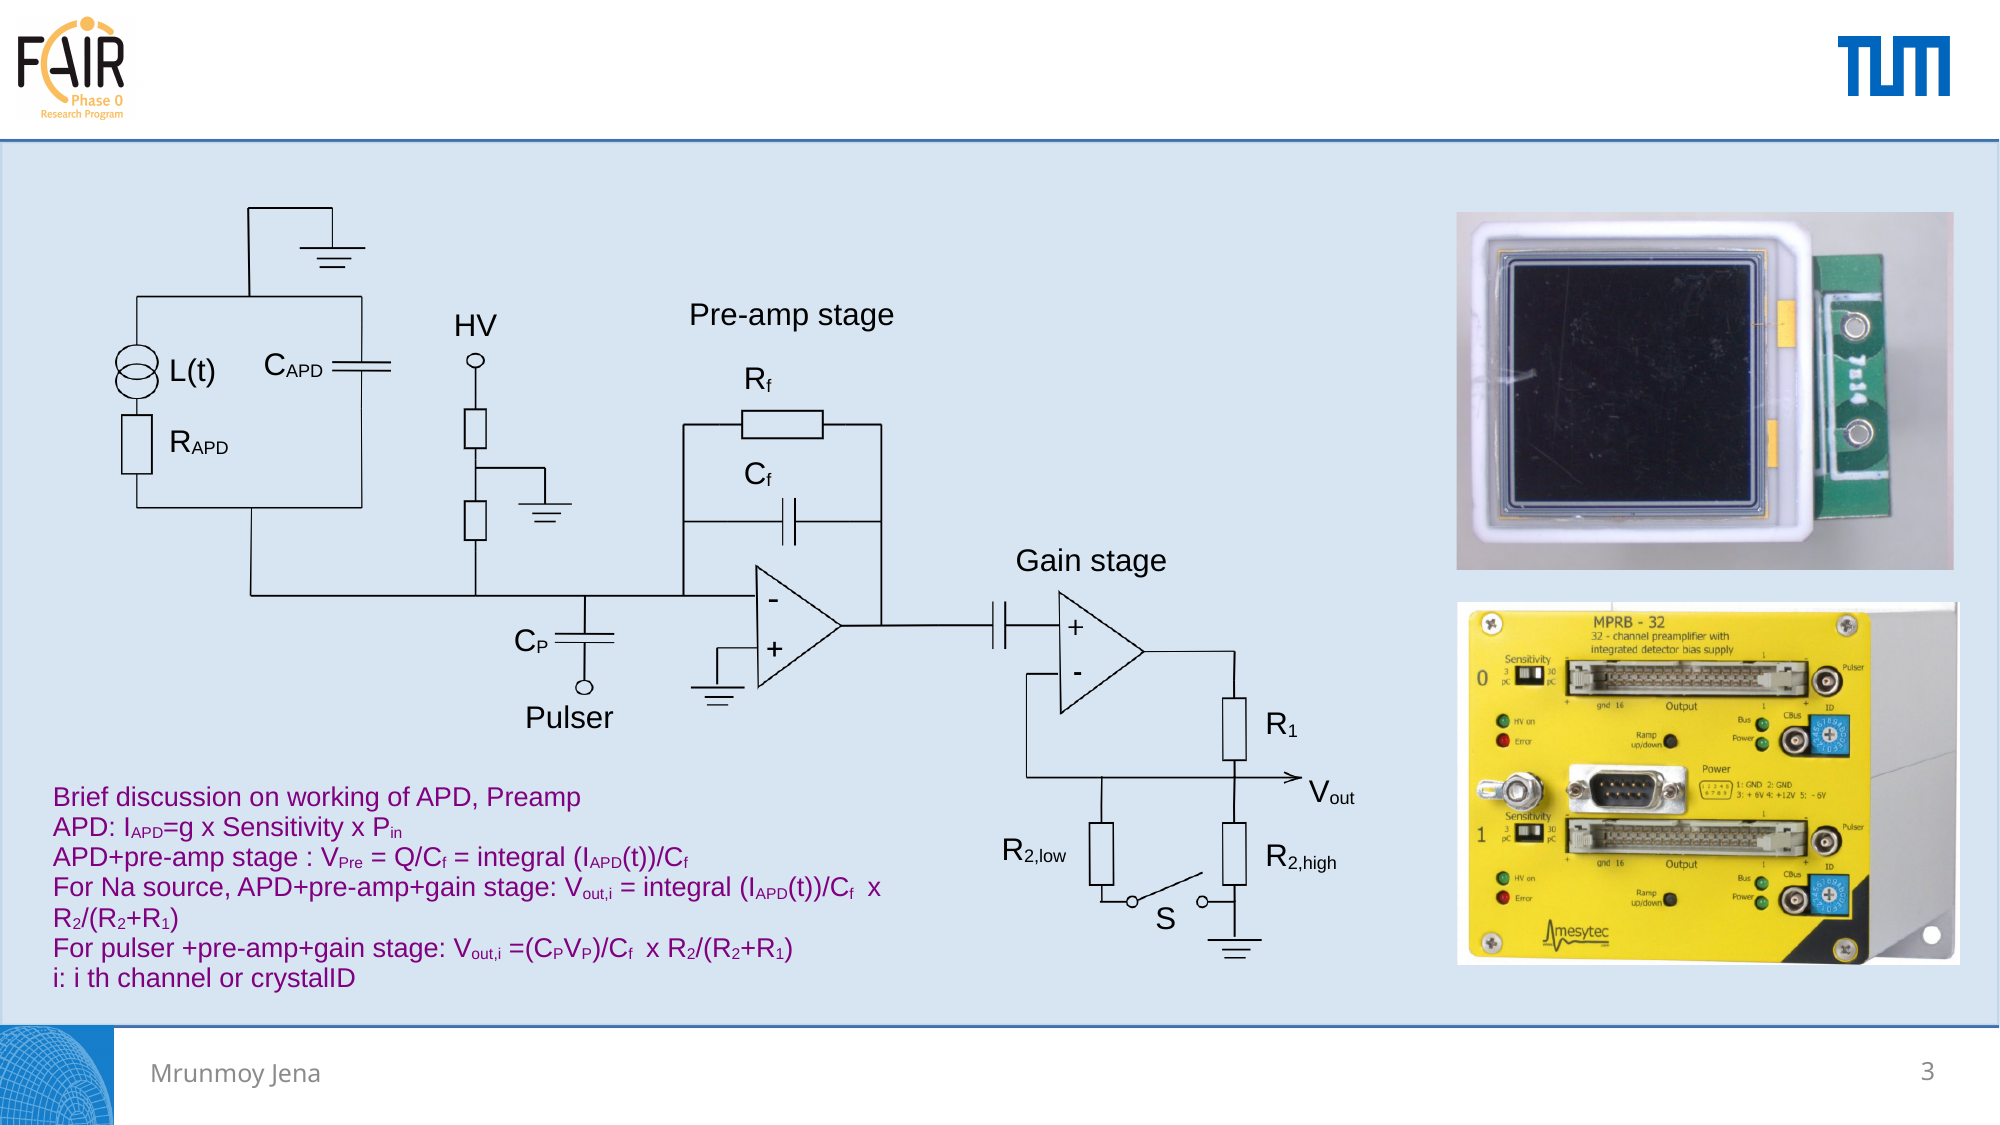

Pre-amp stage
HV
CAPD
L(t)
Rf
RAPD
Cf
Gain stage
CP
Pulser
R1
Vout
Brief discussion on working of APD, Preamp
APD: IAPD=g x Sensitivity x Pin
APD+pre-amp stage : VPre = Q/Cf = integral (IAPD(t))/Cf
For Na source, APD+pre-amp+gain stage: Vout,i = integral (IAPD(t))/Cf x R2/(R2+R1)
For pulser +pre-amp+gain stage: Vout,i =(CPVP)/Cf x R2/(R2+R1)
i: i th channel or crystalID
R2,low
R2,high
S
3